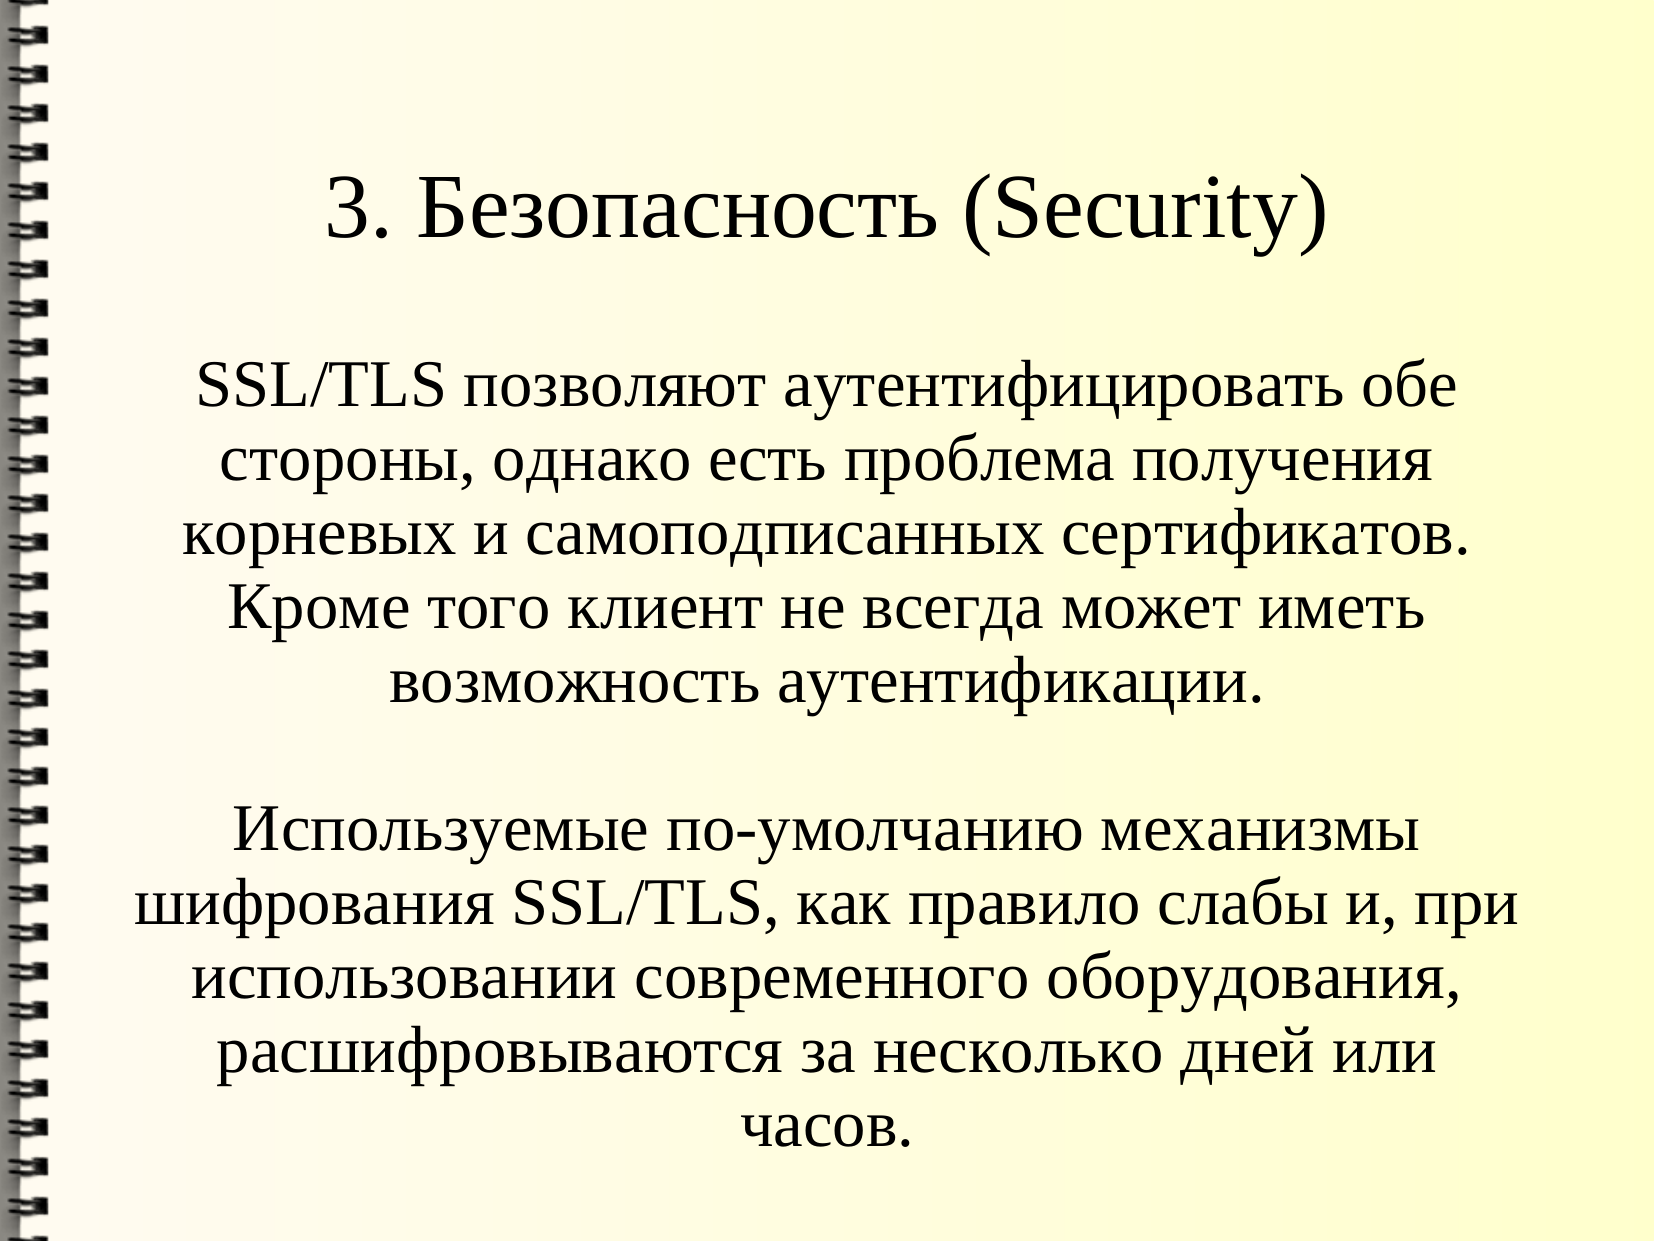

# 3. Безопасность (Security)
SSL/TLS позволяют аутентифицировать обе стороны, однако есть проблема получения корневых и самоподписанных сертификатов.
Кроме того клиент не всегда может иметь возможность аутентификации.
Используемые по-умолчанию механизмы шифрования SSL/TLS, как правило слабы и, при использовании современного оборудования, расшифровываются за несколько дней или часов.